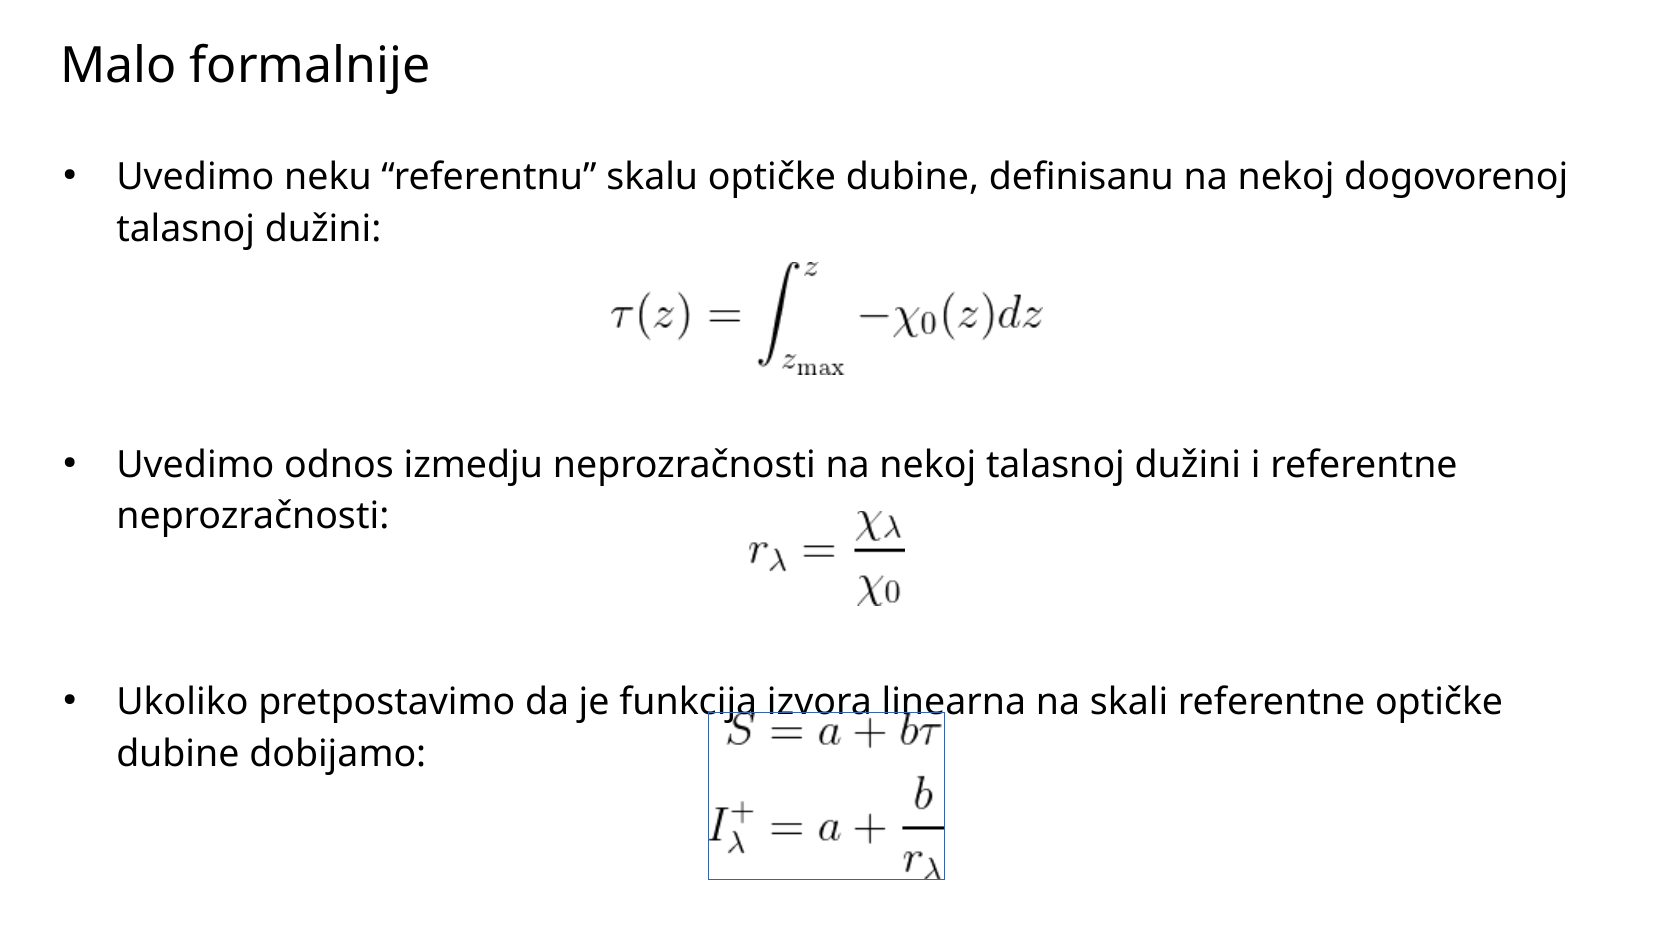

# Malo formalnije
Uvedimo neku “referentnu” skalu optičke dubine, definisanu na nekoj dogovorenoj talasnoj dužini:
Uvedimo odnos izmedju neprozračnosti na nekoj talasnoj dužini i referentne neprozračnosti:
Ukoliko pretpostavimo da je funkcija izvora linearna na skali referentne optičke dubine dobijamo: